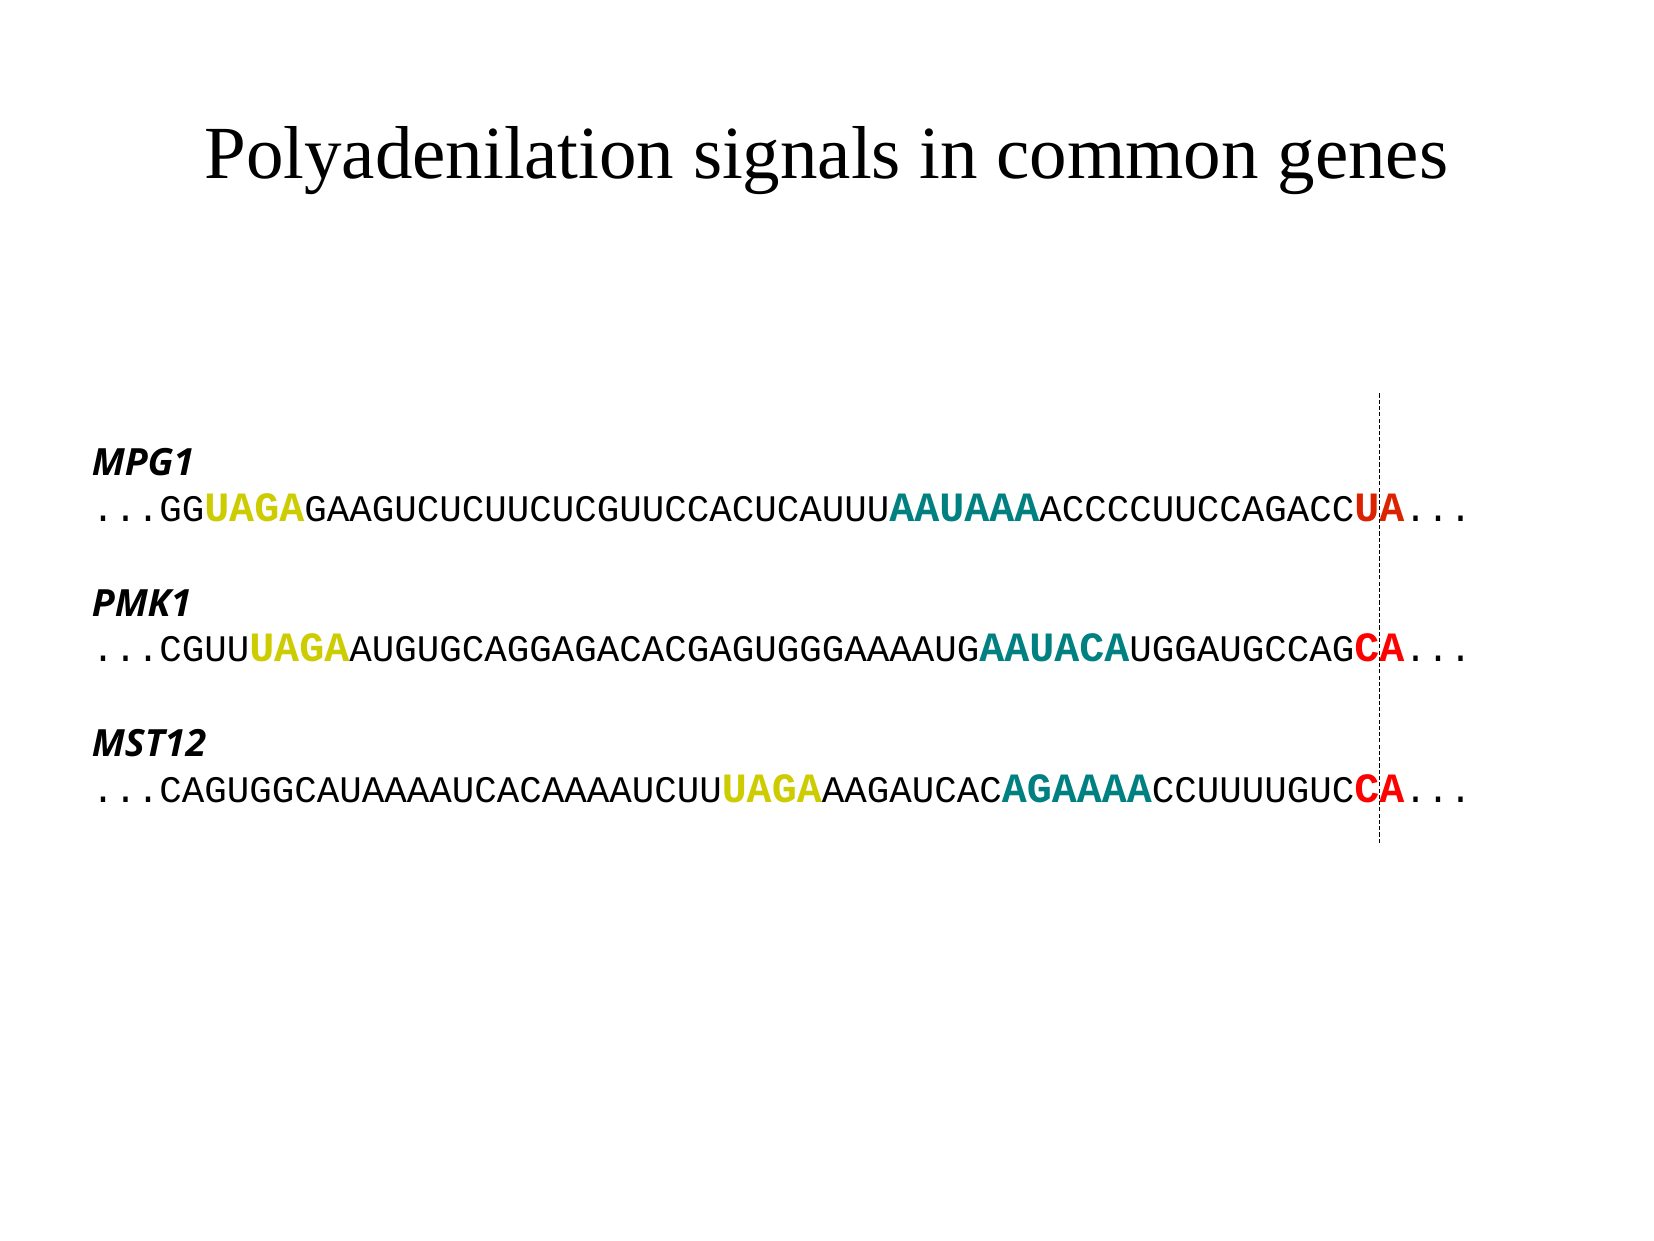

# Polyadenilation signals in common genes
MPG1
...GGUAGAGAAGUCUCUUCUCGUUCCACUCAUUUAAUAAAACCCCUUCCAGACCUA...
PMK1
...CGUUUAGAAUGUGCAGGAGACACGAGUGGGAAAAUGAAUACAUGGAUGCCAGCA...
MST12
...CAGUGGCAUAAAAUCACAAAAUCUUUAGAAAGAUCACAGAAAACCUUUUGUCCA...